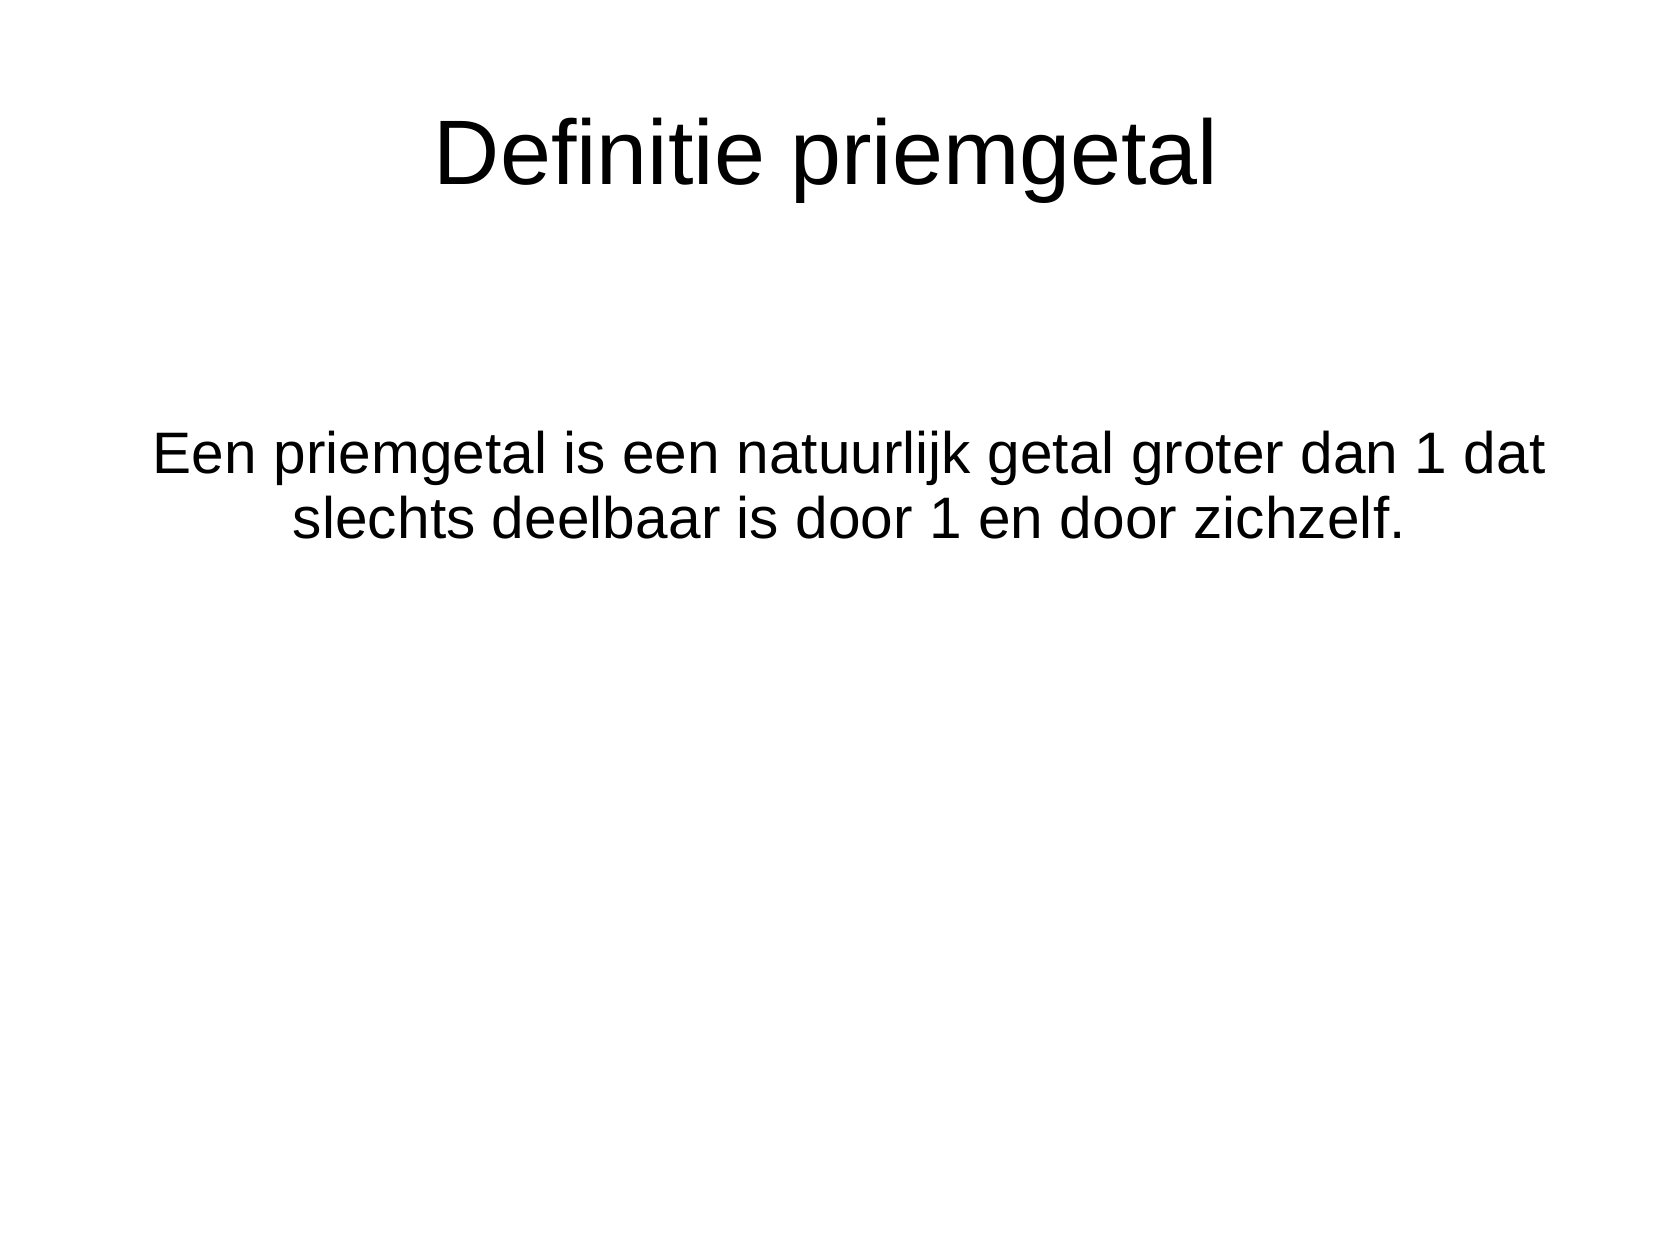

# Definitie priemgetal
Een priemgetal is een natuurlijk getal groter dan 1 dat slechts deelbaar is door 1 en door zichzelf.